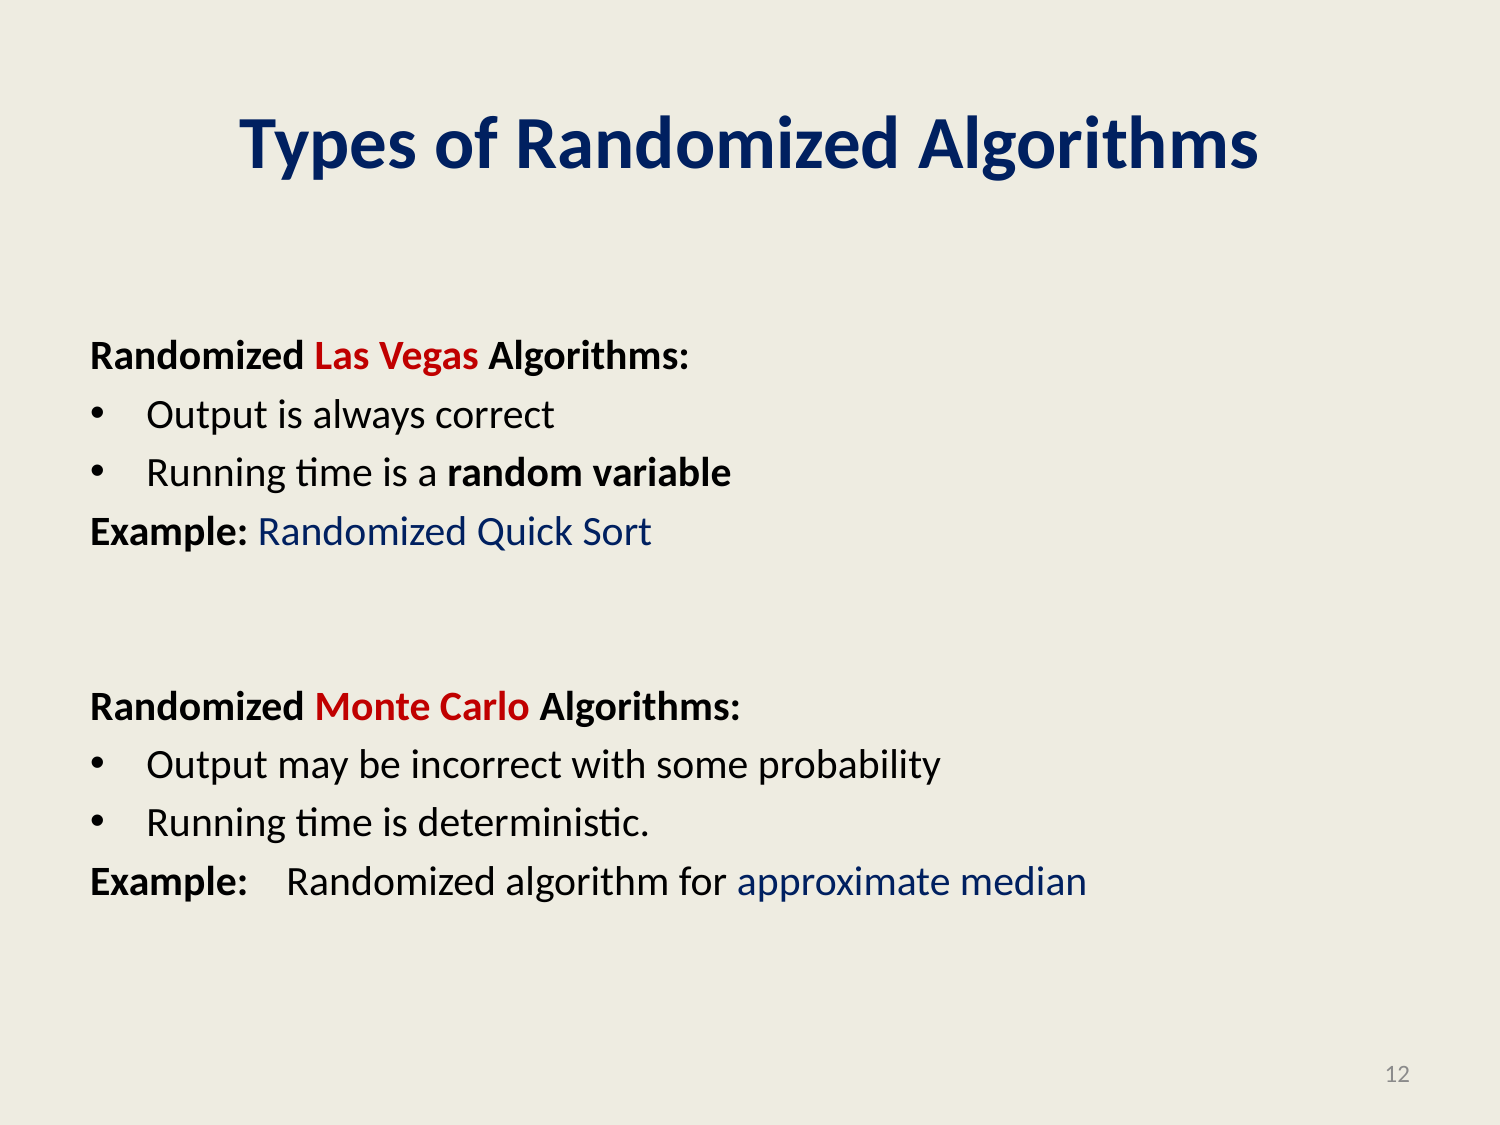

# Types of Randomized Algorithms
Randomized Las Vegas Algorithms:
Output is always correct
Running time is a random variable
Example: Randomized Quick Sort
Randomized Monte Carlo Algorithms:
Output may be incorrect with some probability
Running time is deterministic.
Example: Randomized algorithm for approximate median